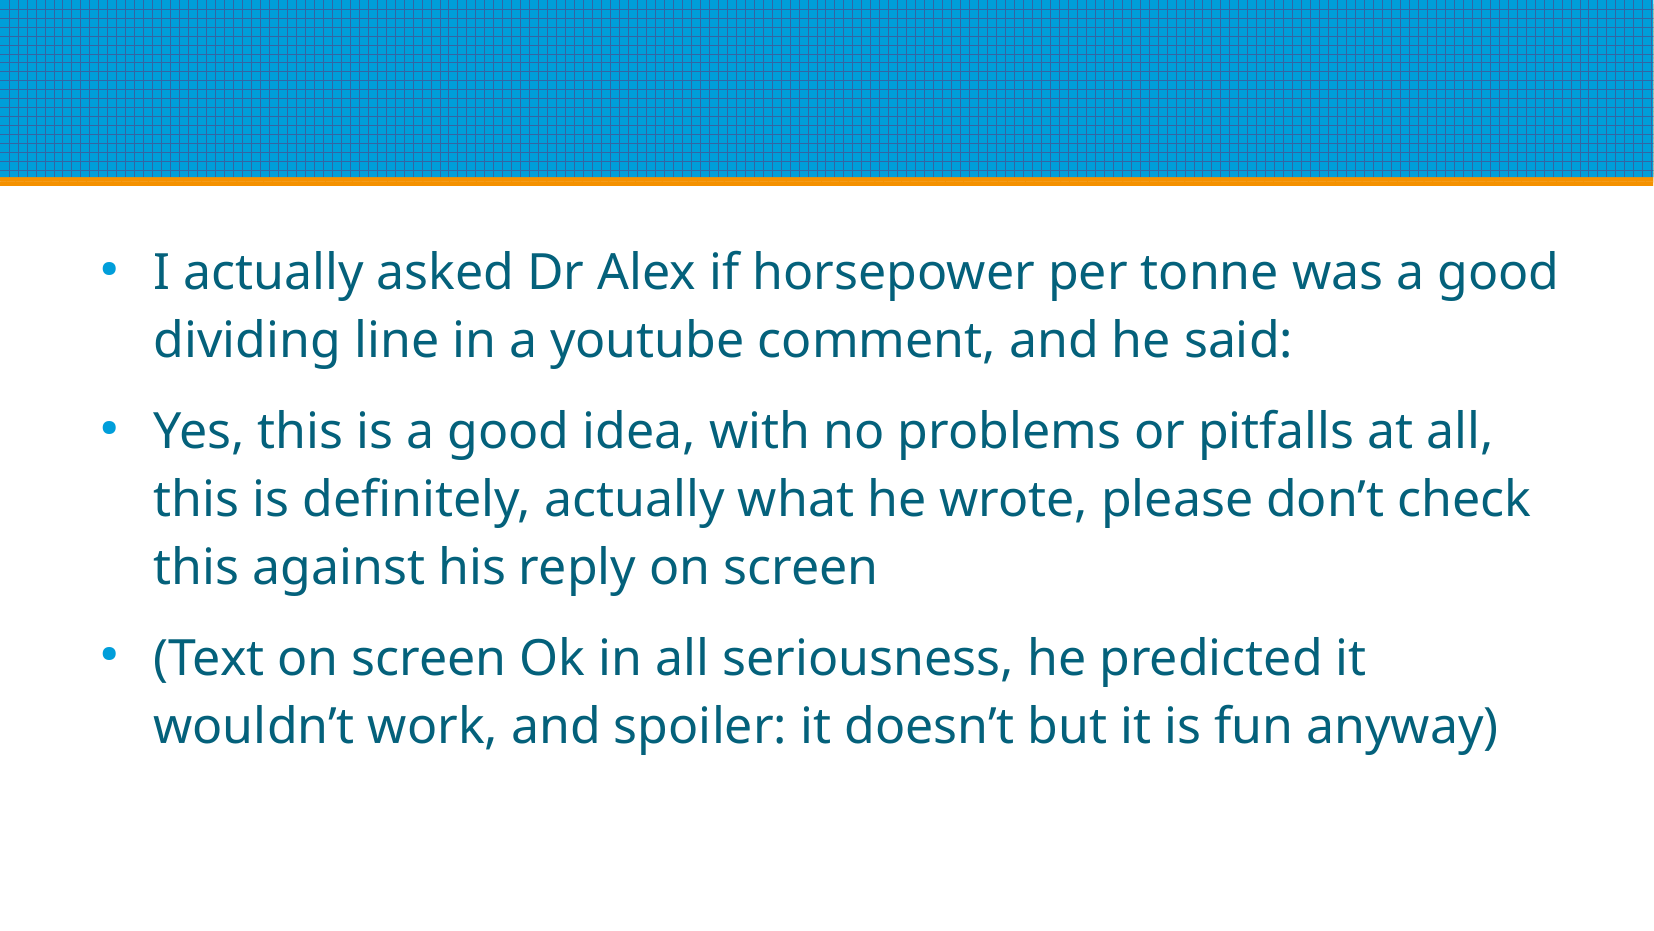

#
I actually asked Dr Alex if horsepower per tonne was a good dividing line in a youtube comment, and he said:
Yes, this is a good idea, with no problems or pitfalls at all, this is definitely, actually what he wrote, please don’t check this against his reply on screen
(Text on screen Ok in all seriousness, he predicted it wouldn’t work, and spoiler: it doesn’t but it is fun anyway)